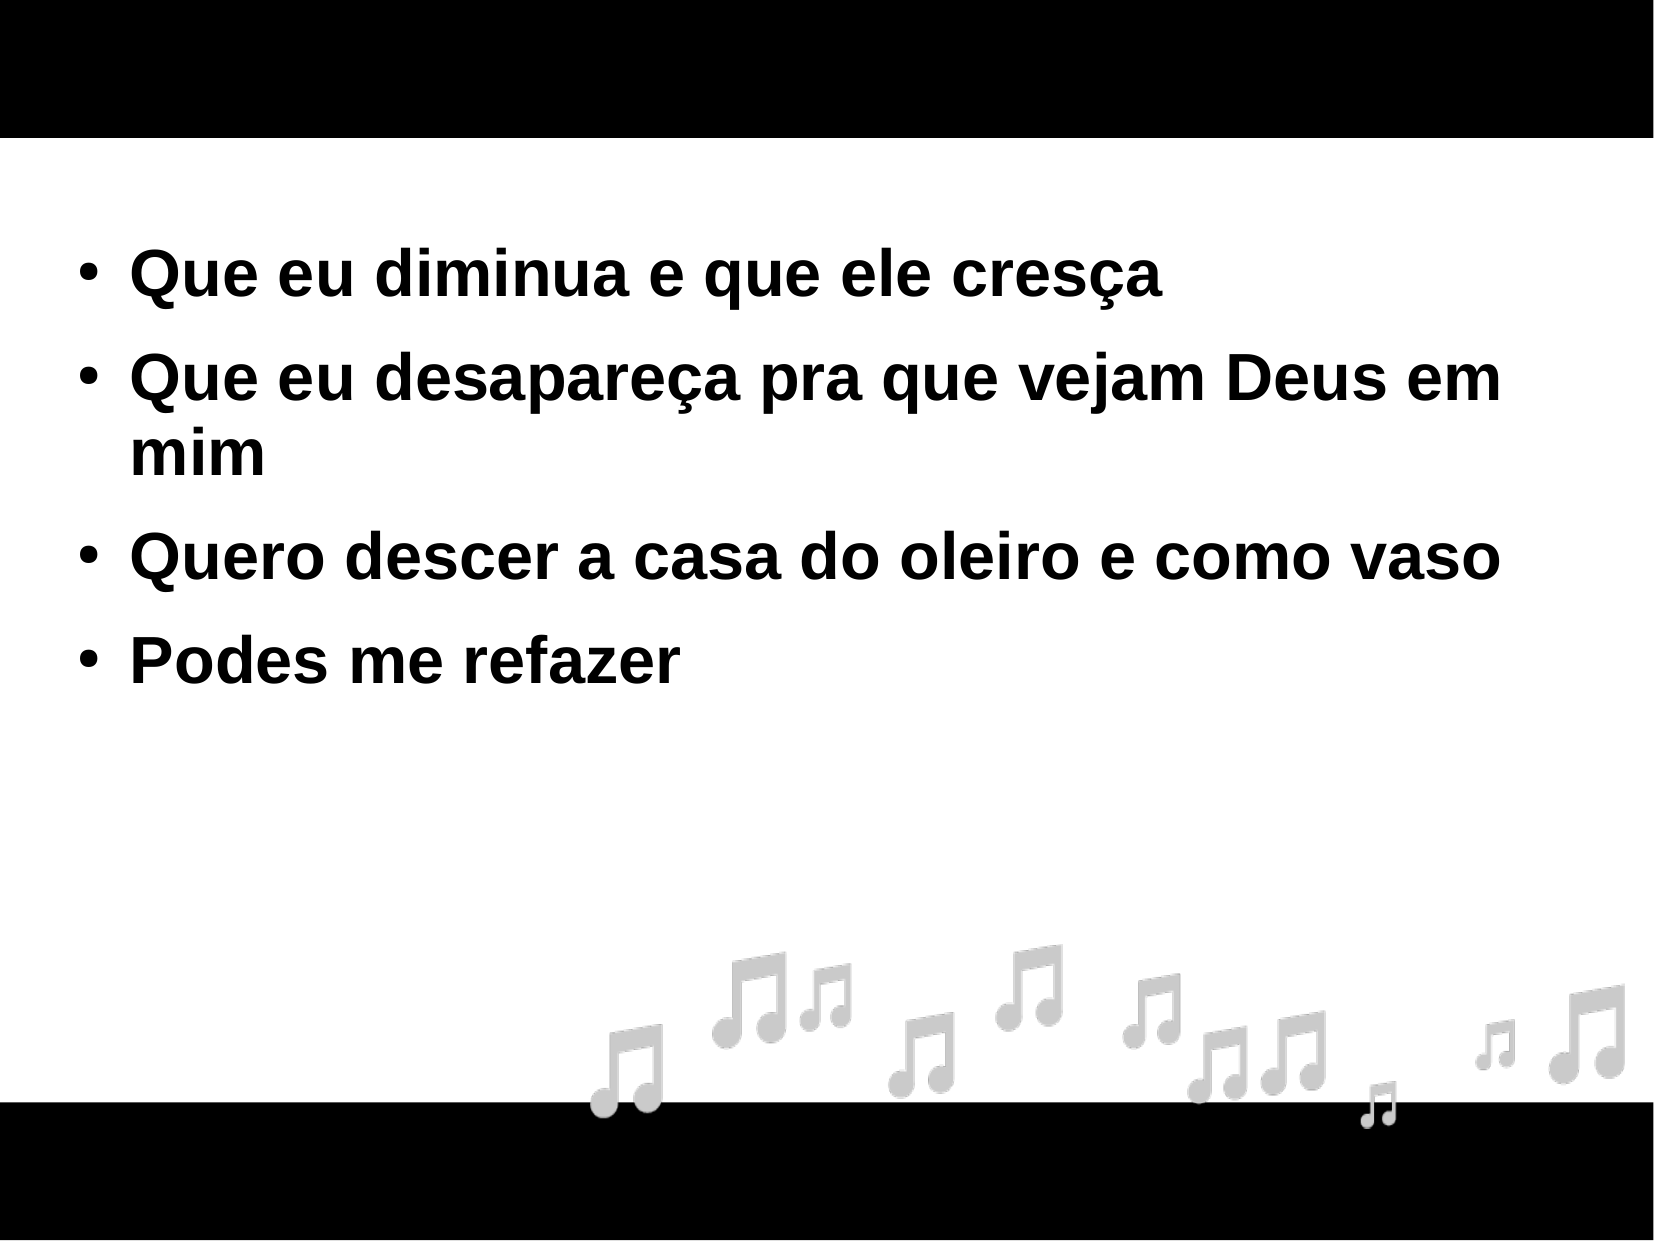

# Que eu diminua e que ele cresça
Que eu desapareça pra que vejam Deus em mim
Quero descer a casa do oleiro e como vaso
Podes me refazer